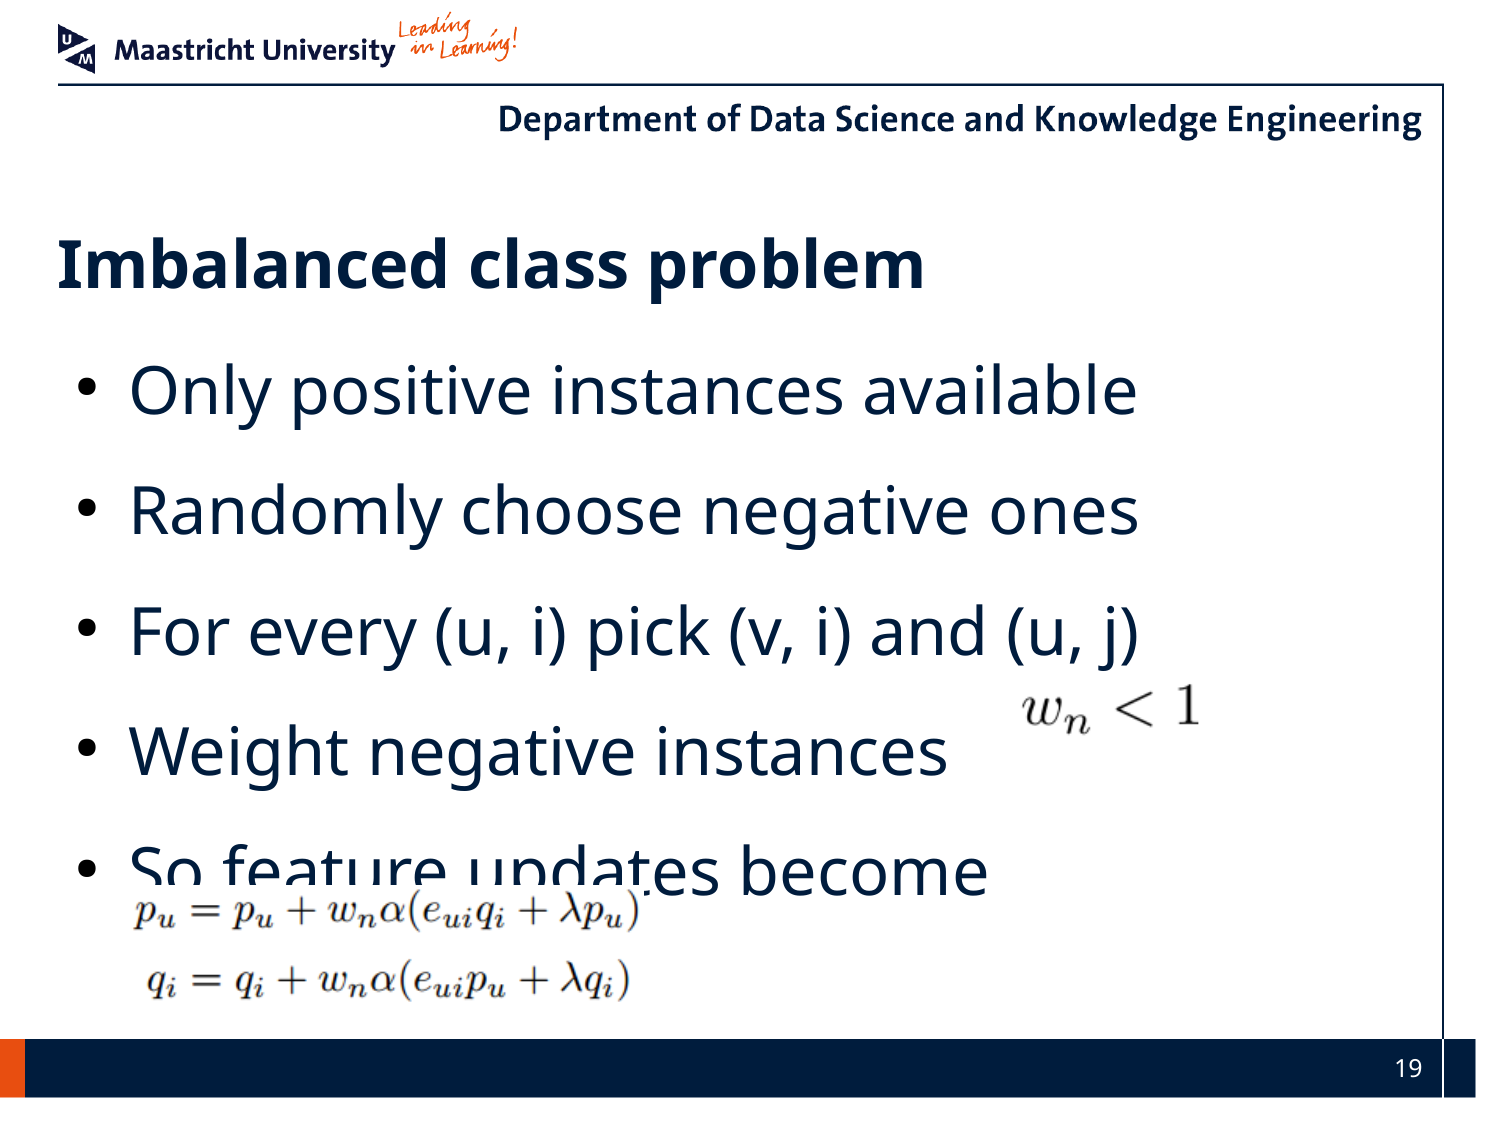

# Imbalanced class problem
Only positive instances available
Randomly choose negative ones
For every (u, i) pick (v, i) and (u, j)
Weight negative instances
So feature updates become